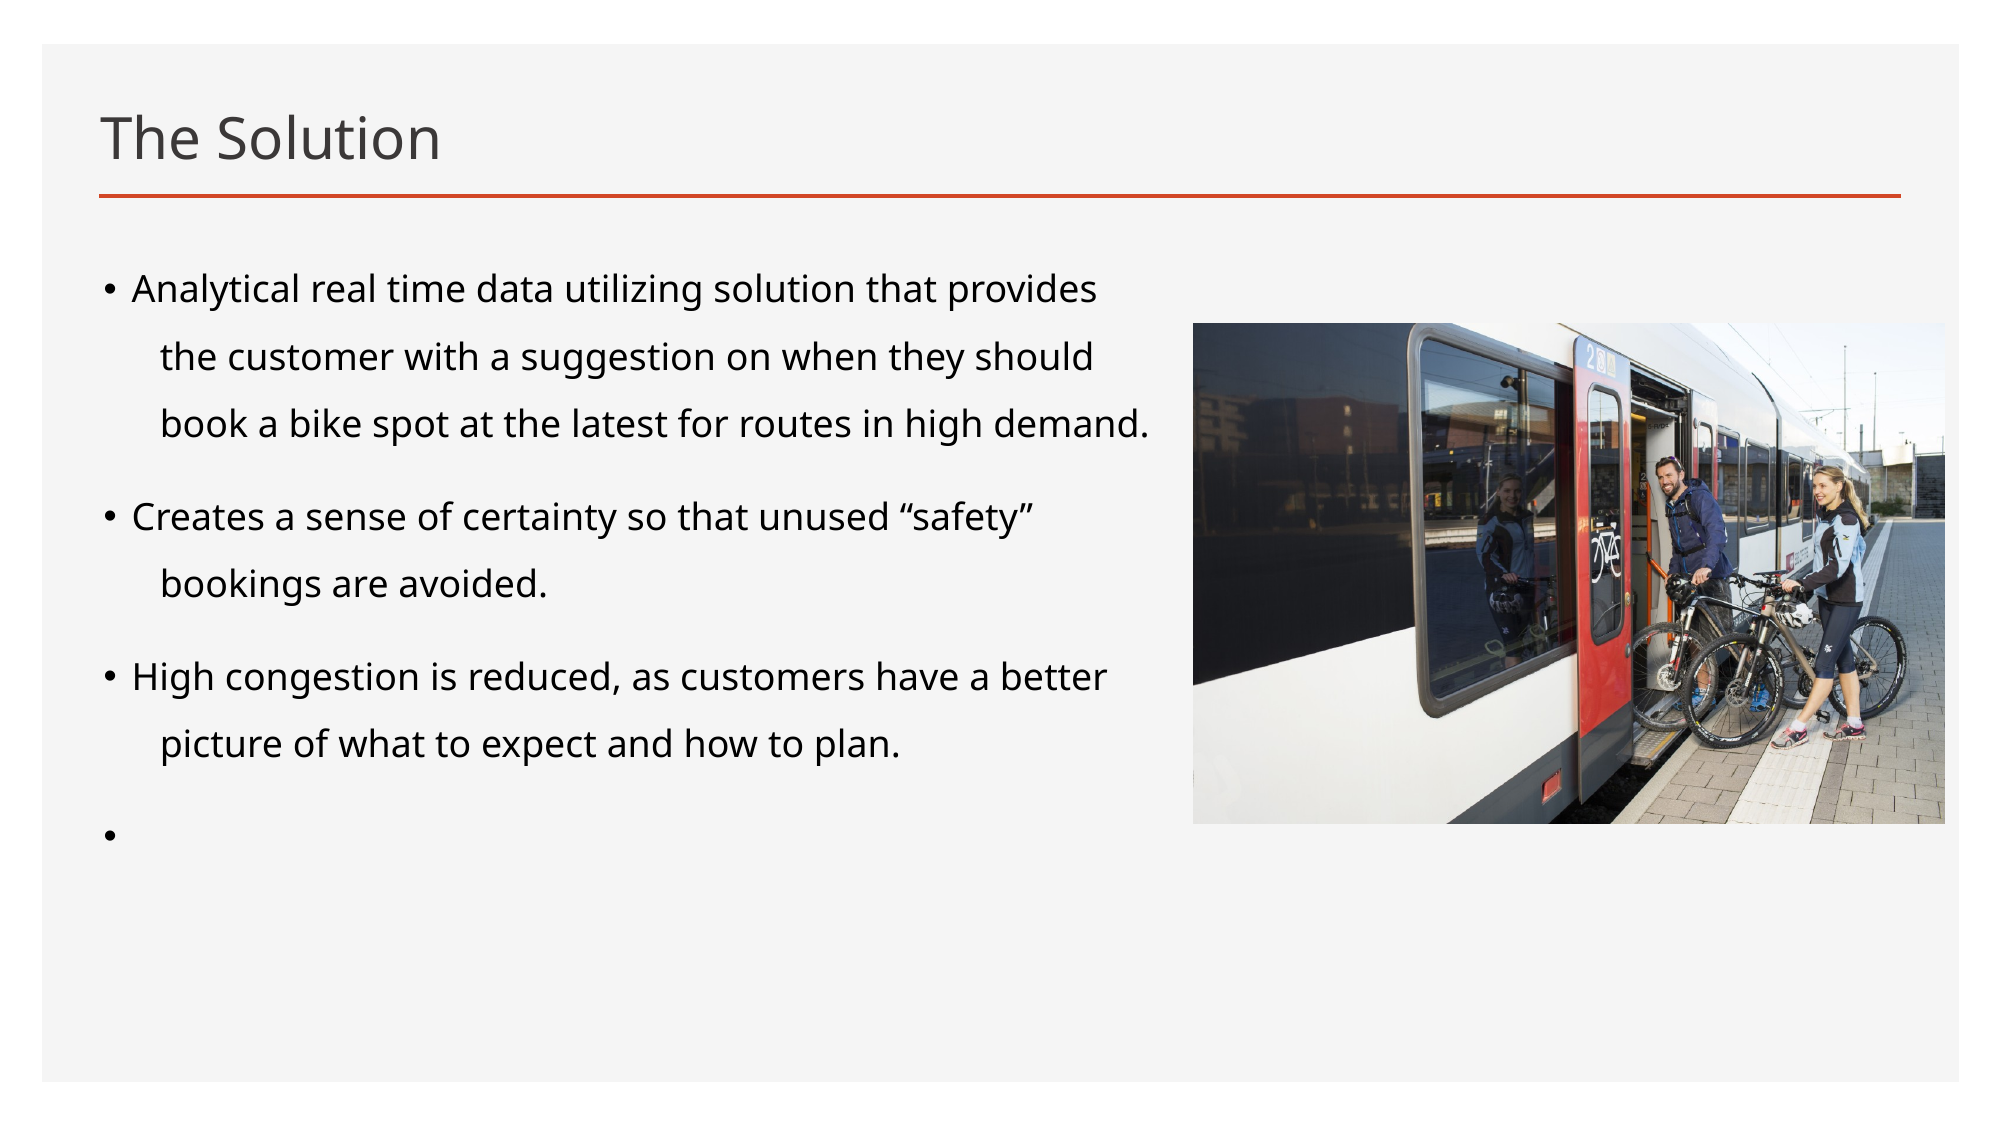

# The Solution
Analytical real time data utilizing solution that provides the customer with a suggestion on when they should book a bike spot at the latest for routes in high demand.
Creates a sense of certainty so that unused “safety” bookings are avoided.
High congestion is reduced, as customers have a better picture of what to expect and how to plan.